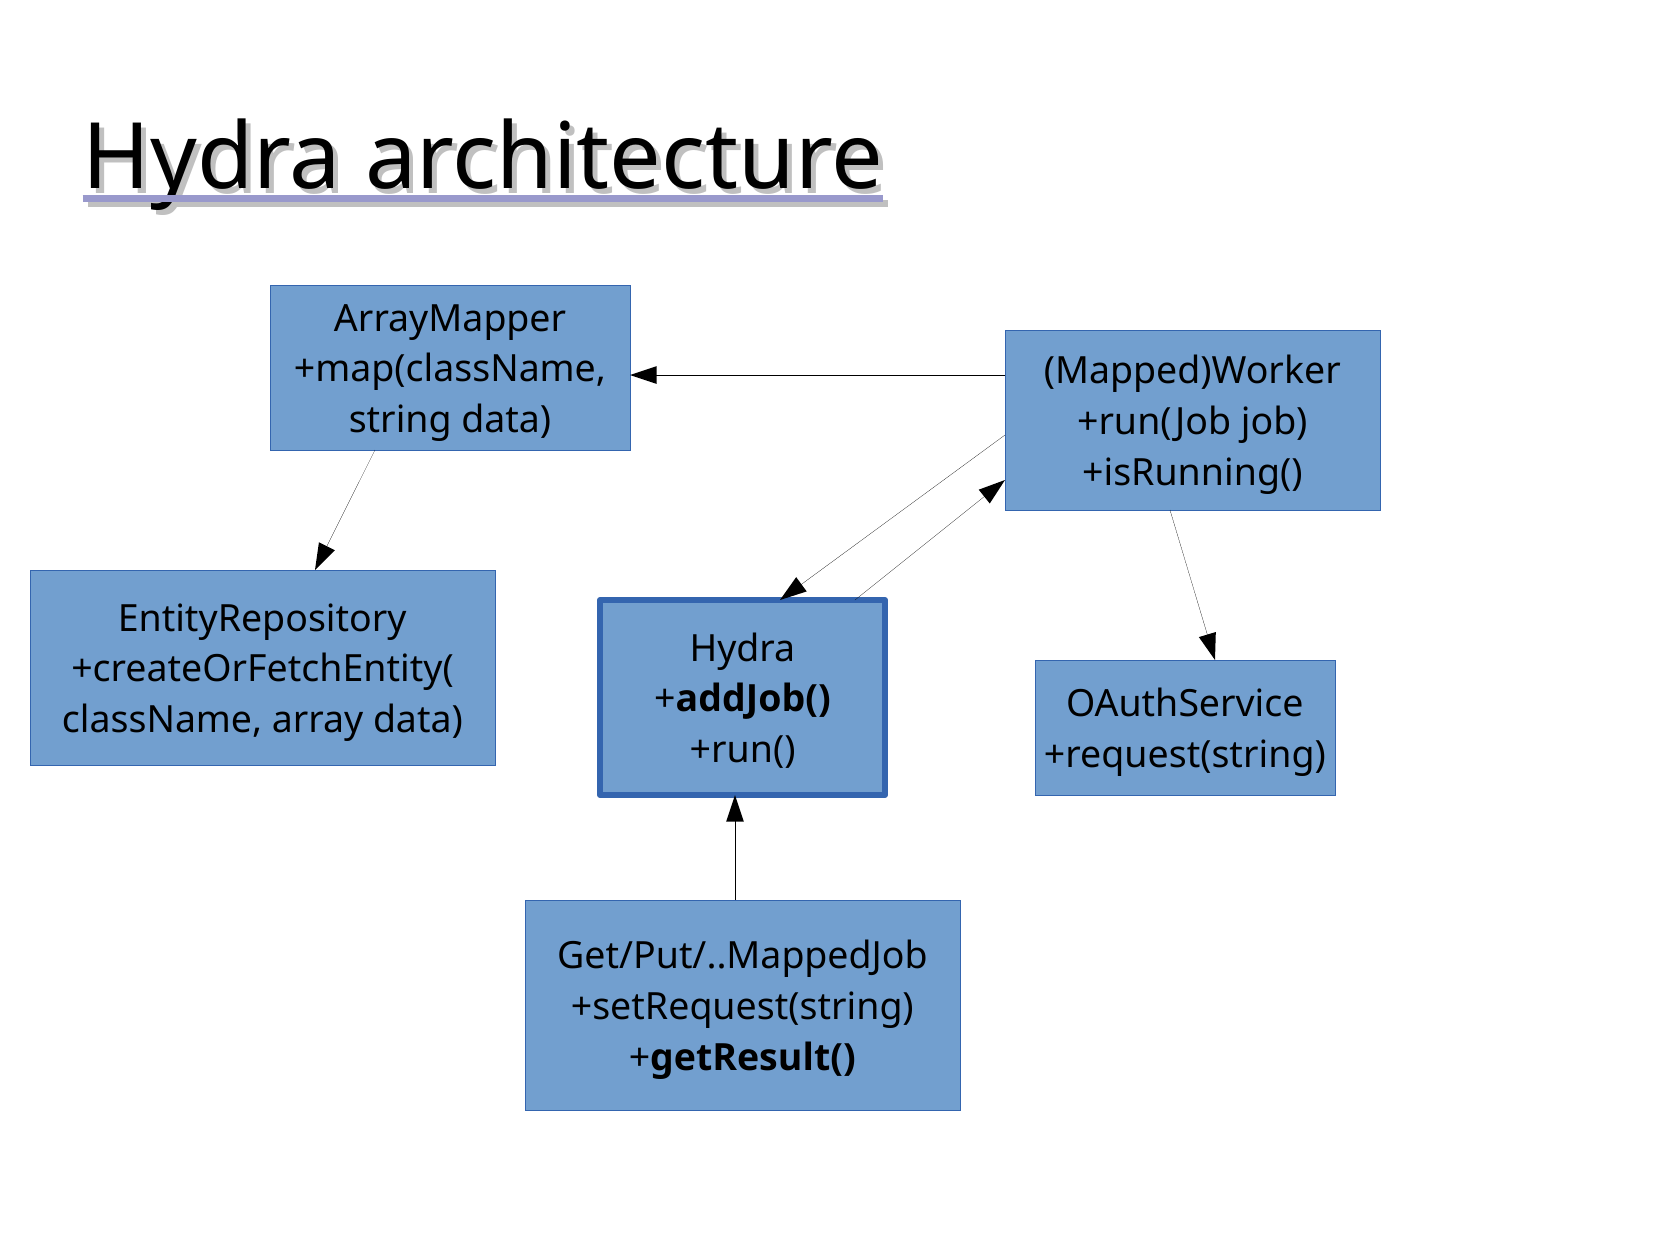

# Hydra architecture
ArrayMapper
+map(className,
string data)
(Mapped)Worker
+run(Job job)
+isRunning()
EntityRepository
+createOrFetchEntity(
className, array data)
Hydra
+addJob()
+run()
OAuthService
+request(string)
Get/Put/..MappedJob
+setRequest(string)
+getResult()